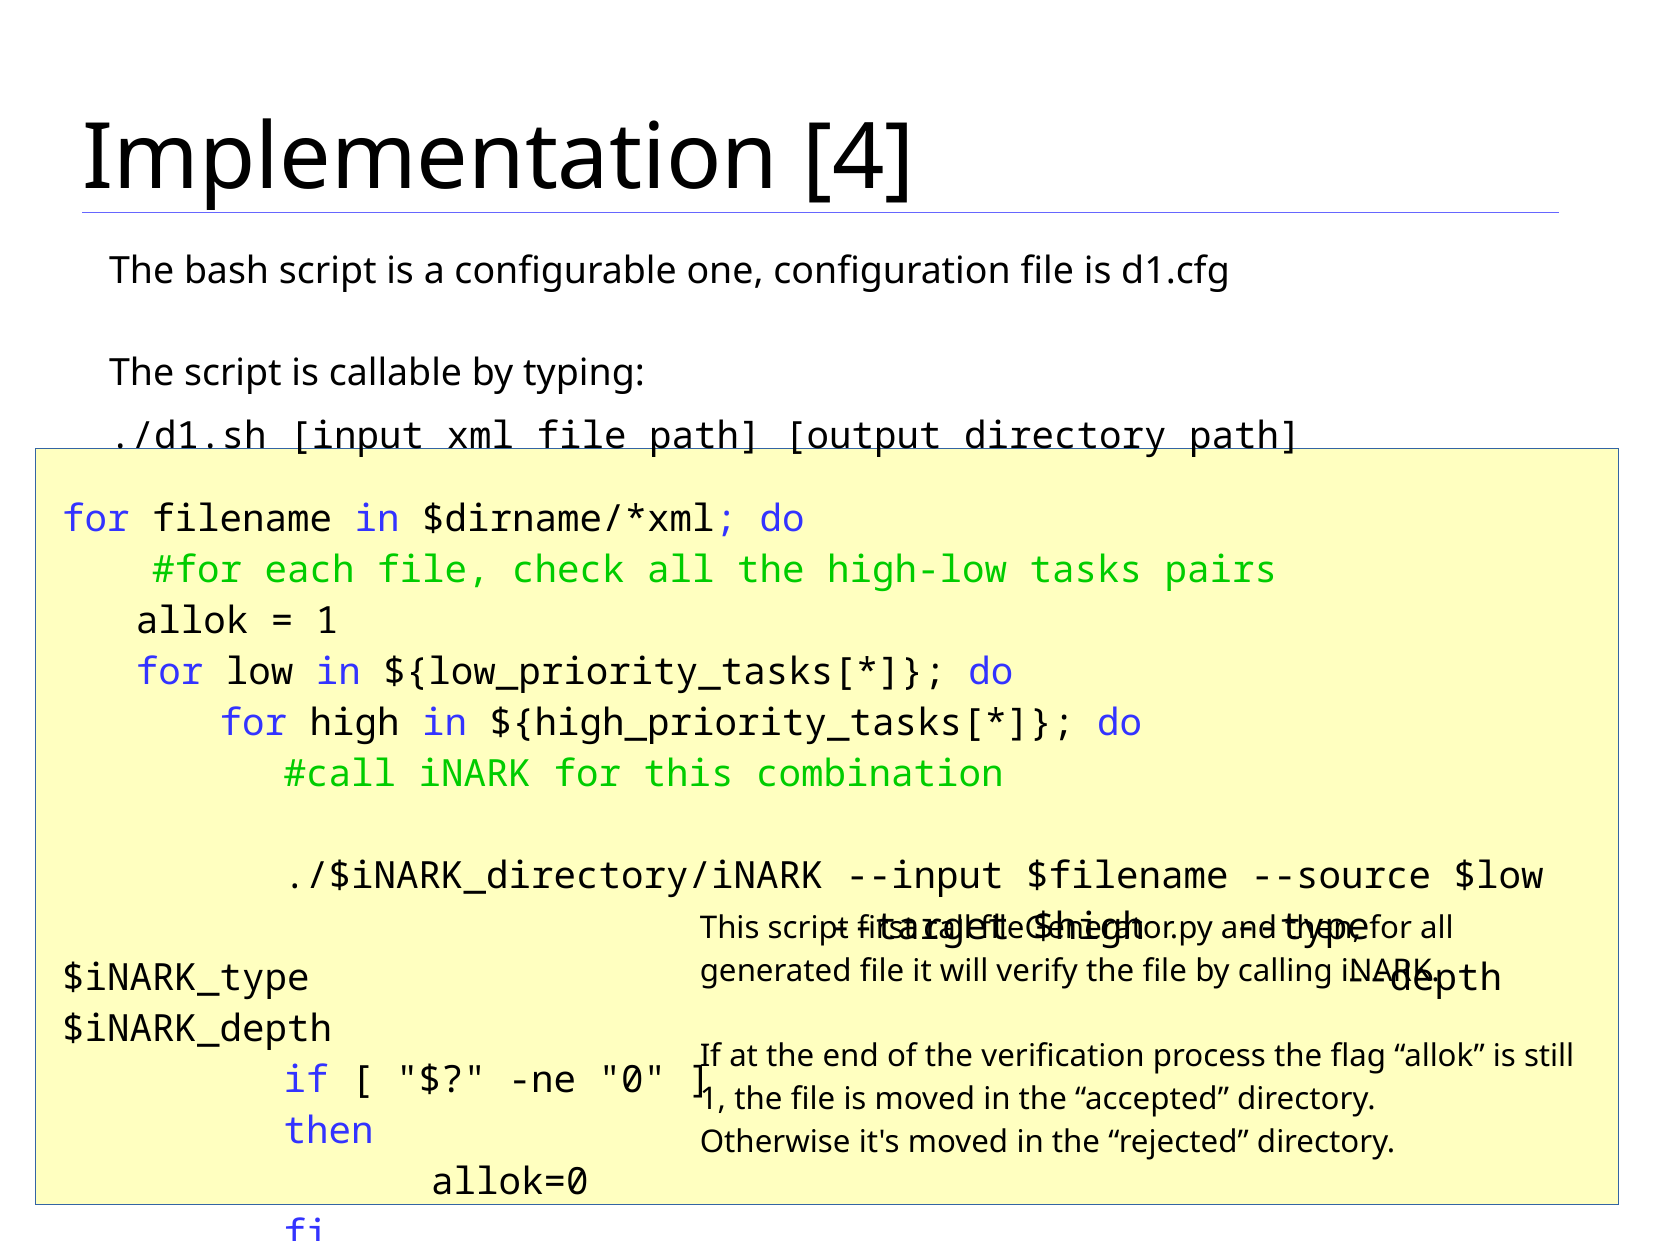

# Implementation [4]
The bash script is a configurable one, configuration file is d1.cfg
The script is callable by typing:
./d1.sh [input xml file path] [output directory path]
for filename in $dirname/*xml; do
 #for each file, check all the high-low tasks pairs
	allok = 1
	for low in ${low_priority_tasks[*]}; do
 for high in ${high_priority_tasks[*]}; do
 		#call iNARK for this combination
 	./$iNARK_directory/iNARK --input $filename --source $low
 	 --target $high --type $iNARK_type --depth $iNARK_depth
 	if [ "$?" -ne "0" ]
			then
 		allok=0
 	fi
 	done
	done
	…
done
This script first call fileGenerator.py and then, for all generated file it will verify the file by calling iNARK.
If at the end of the verification process the flag “allok” is still 1, the file is moved in the “accepted” directory.
Otherwise it's moved in the “rejected” directory.